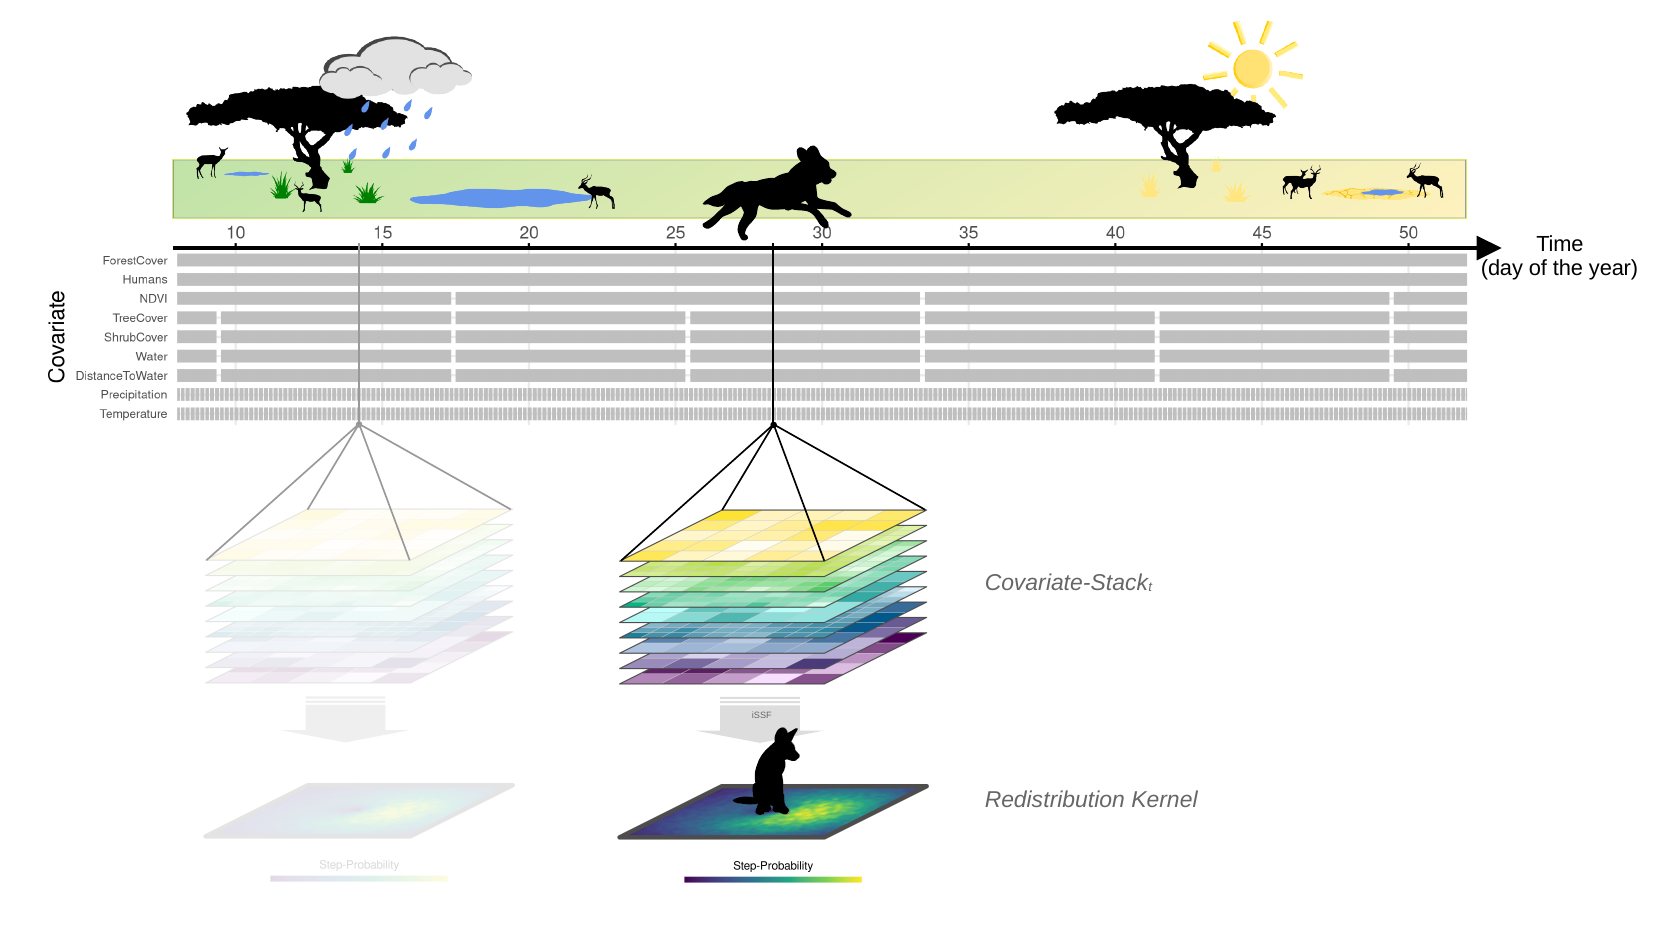

Time
(day of the year)
iSSF
Covariate-Stackt
Redistribution Kernel